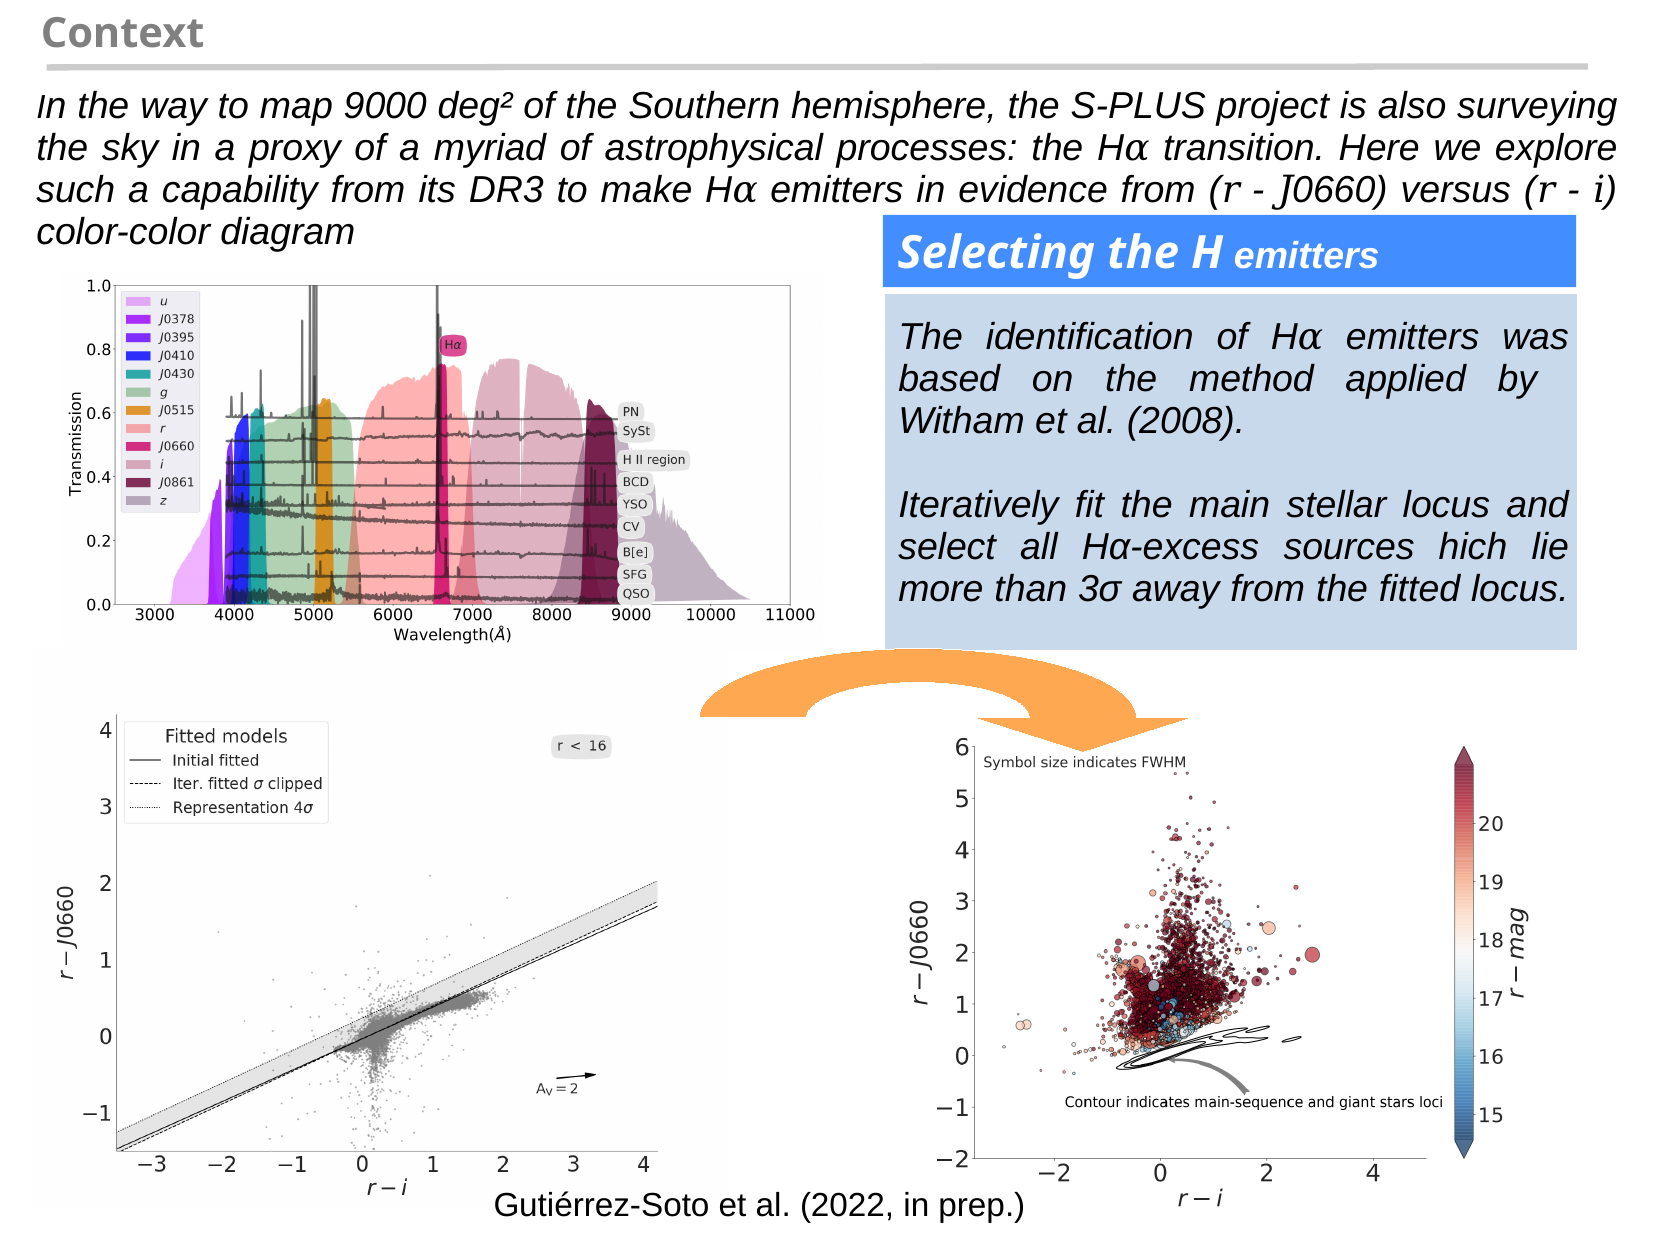

Context
In the way to map 9000 deg² of the Southern hemisphere, the S-PLUS project is also surveying the sky in a proxy of a myriad of astrophysical processes: the H𝛼 transition. Here we explore such a capability from its DR3 to make H𝛼 emitters in evidence from (𝑟 - 𝐽0660) versus (𝑟 - 𝑖) color-color diagram
Selecting the H emitters
The identification of H𝛼 emitters was based on the method applied by Witham et al. (2008).
Iteratively fit the main stellar locus and select all Hα-excess sources hich lie more than 3σ away from the fitted locus.
Gutiérrez-Soto et al. (2022, in prep.)